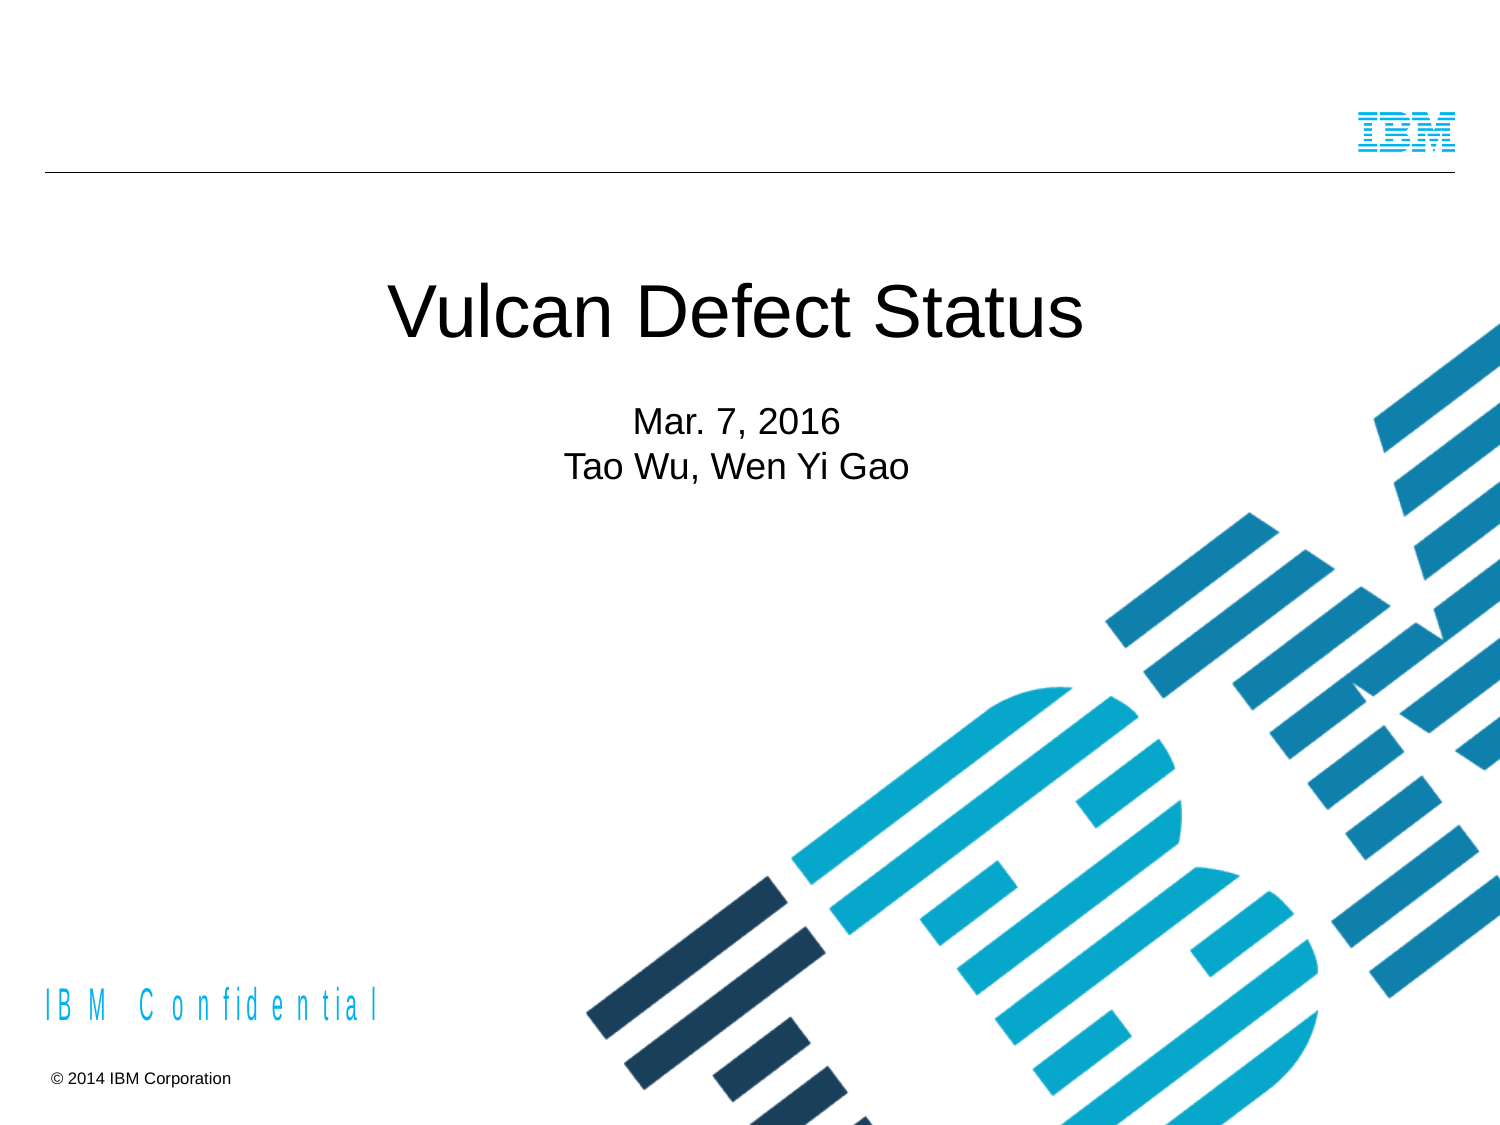

# Vulcan Defect Status Mar. 7, 2016 Tao Wu, Wen Yi Gao